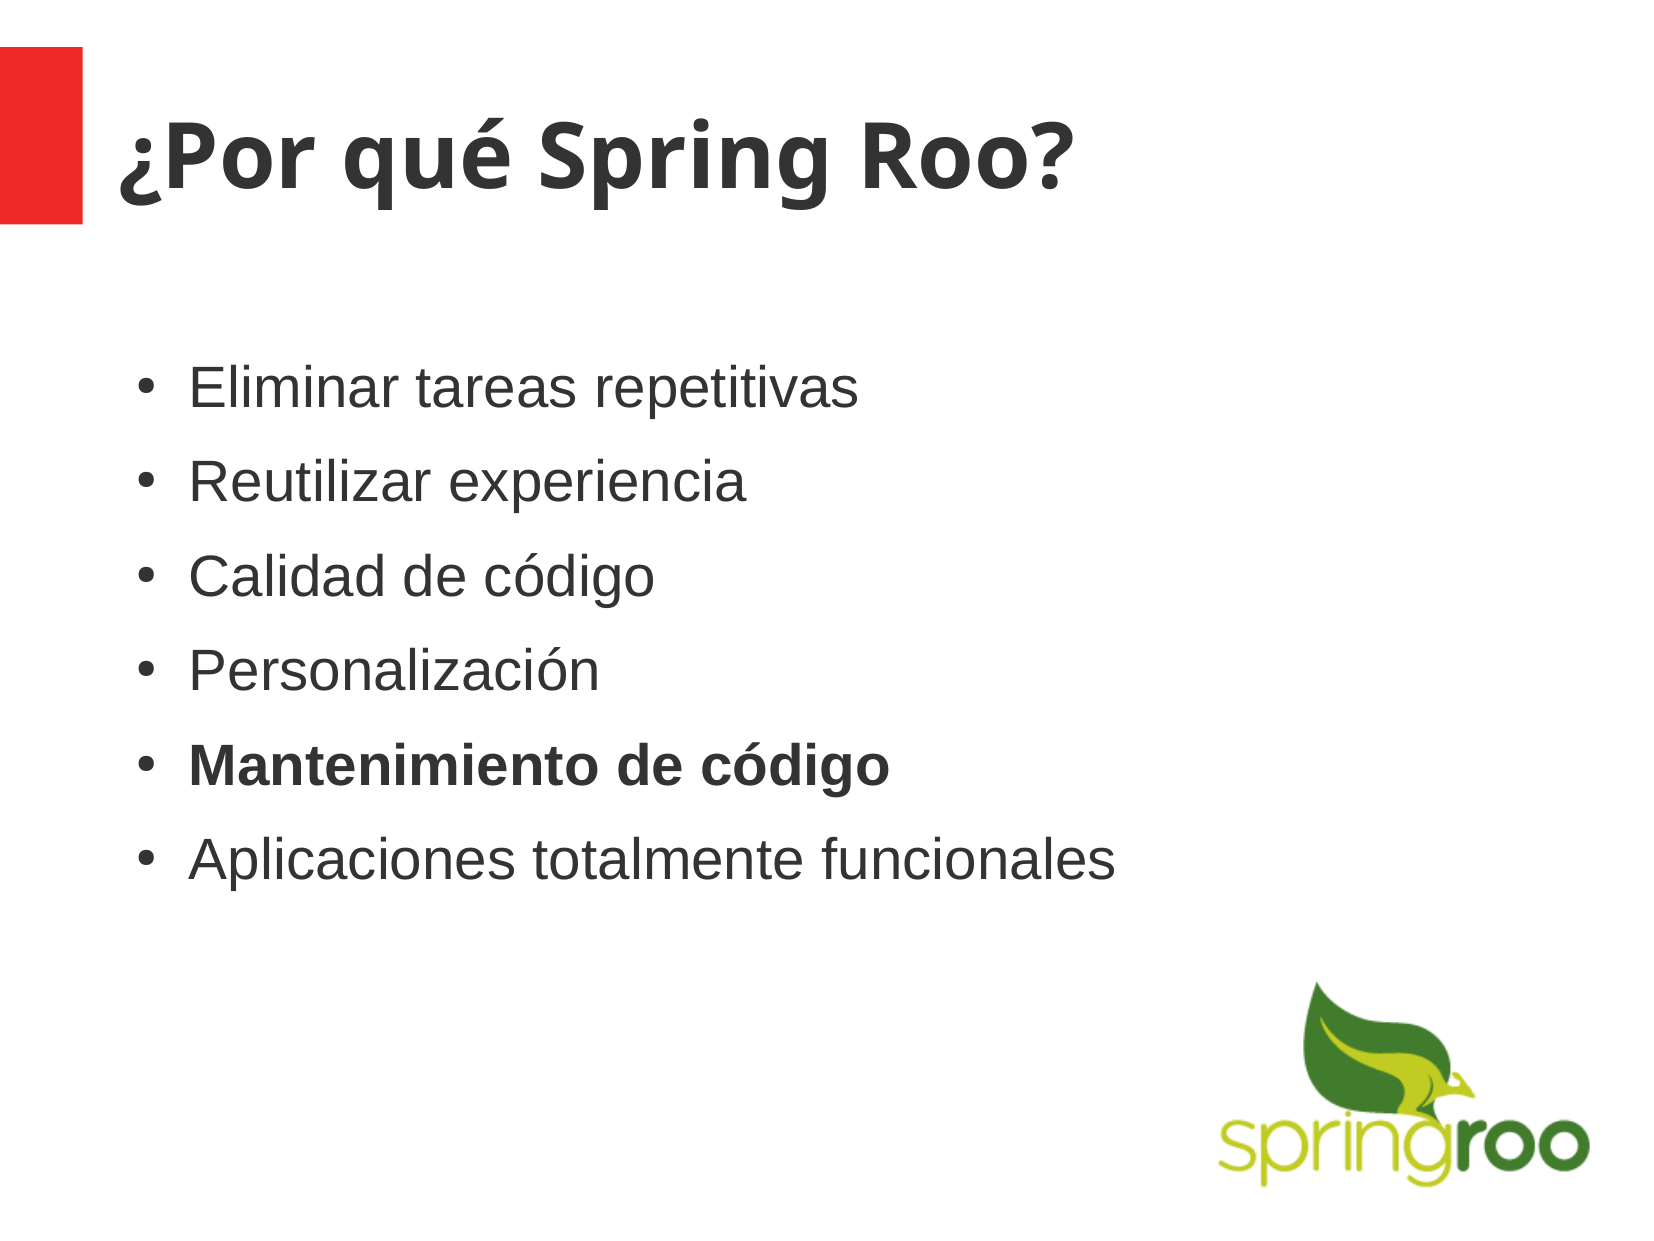

# ¿Por qué Spring Roo?
Eliminar tareas repetitivas
Reutilizar experiencia
Calidad de código
Personalización
Mantenimiento de código
Aplicaciones totalmente funcionales